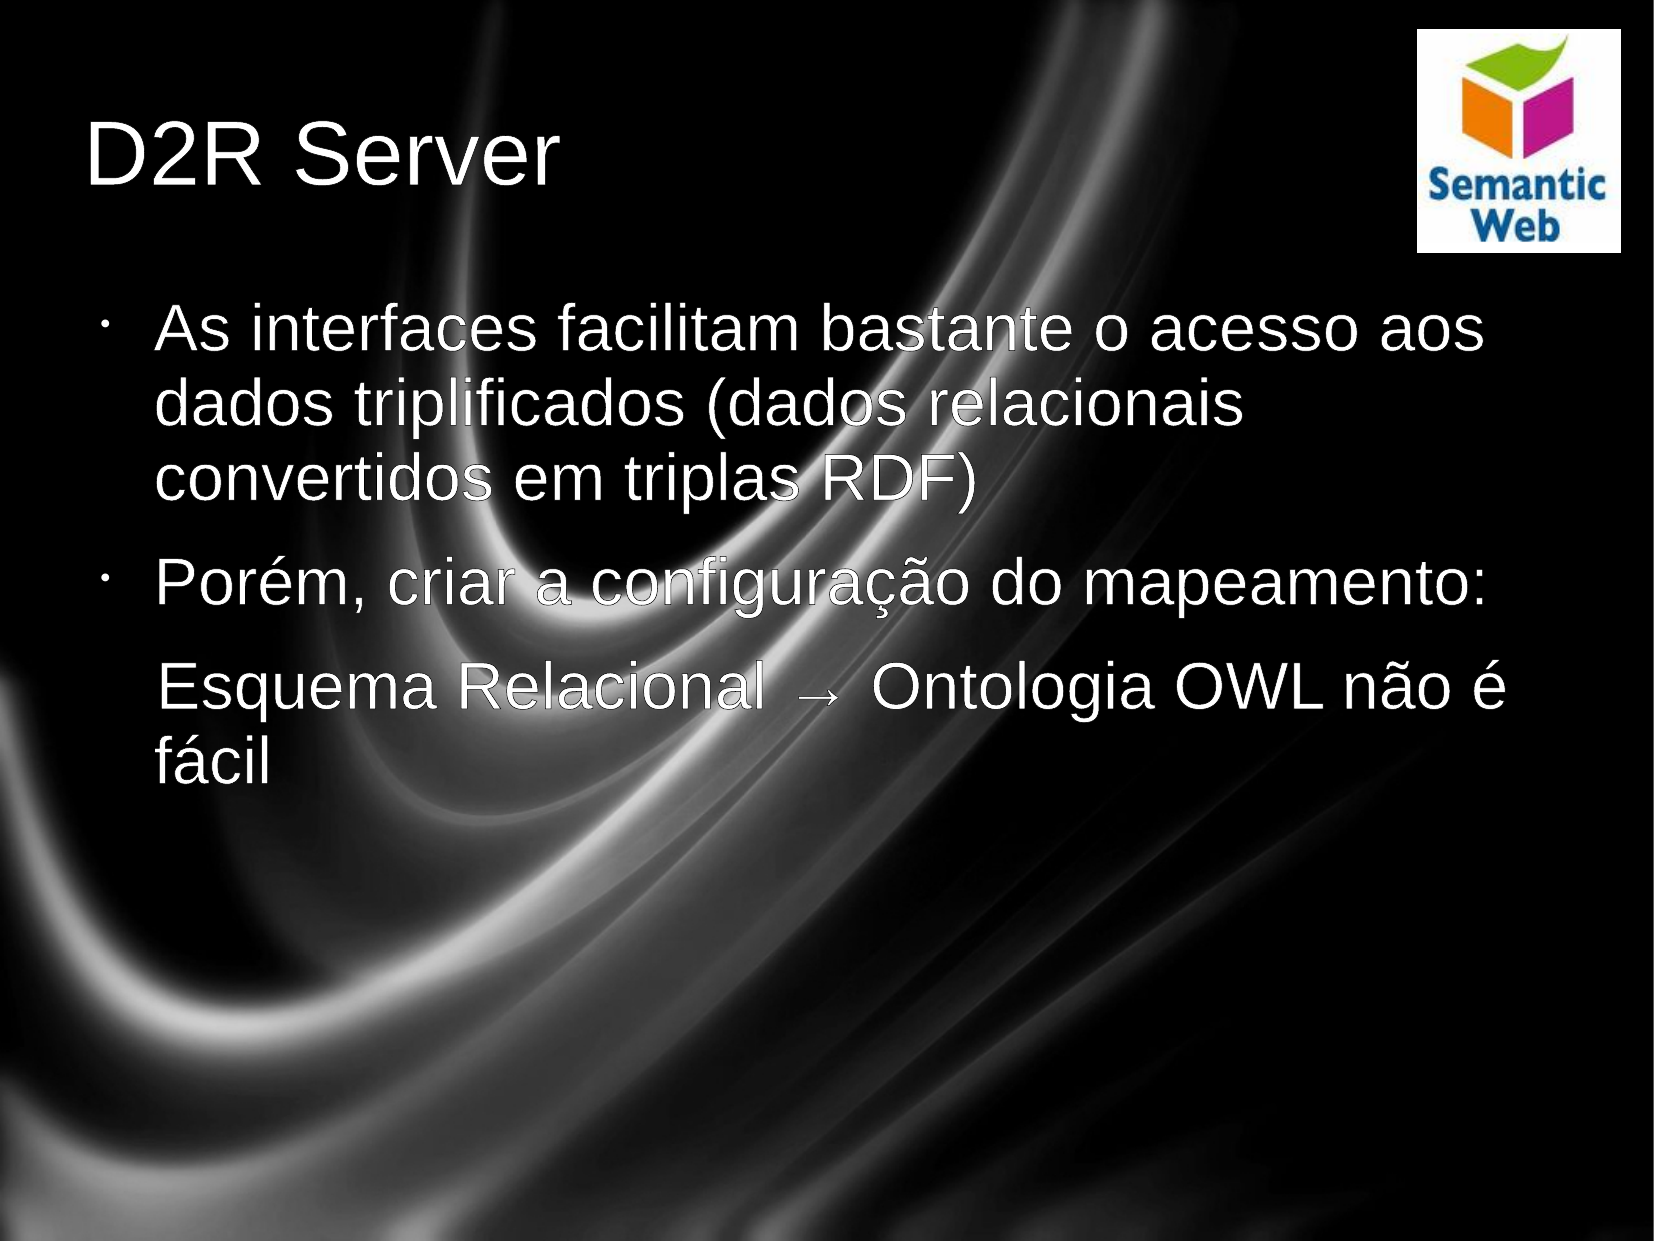

# D2R Server
As interfaces facilitam bastante o acesso aos dados triplificados (dados relacionais convertidos em triplas RDF)
Porém, criar a configuração do mapeamento:
Esquema Relacional → Ontologia OWL não é fácil